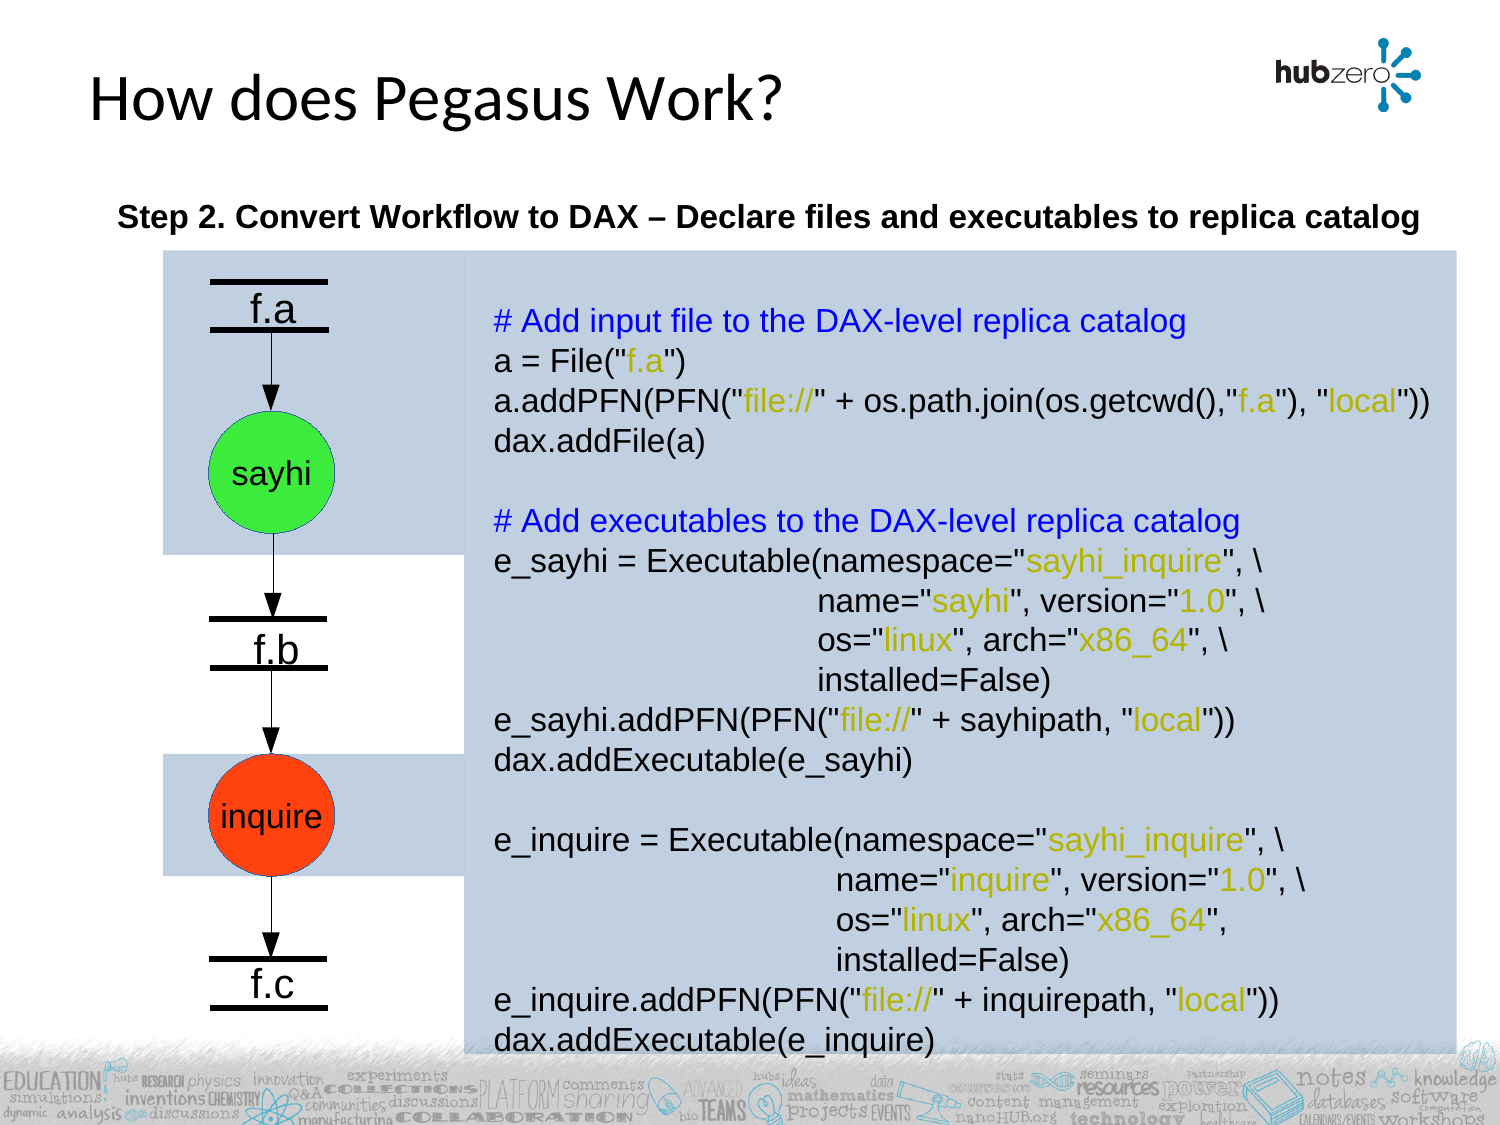

# How does Pegasus Work?
Step 2. Convert Workflow to DAX – Declare files and executables to replica catalog
f.a
# Add input file to the DAX-level replica catalog
a = File("f.a")
a.addPFN(PFN("file://" + os.path.join(os.getcwd(),"f.a"), "local"))
dax.addFile(a)
# Add executables to the DAX-level replica catalog
e_sayhi = Executable(namespace="sayhi_inquire", \
 name="sayhi", version="1.0", \
 os="linux", arch="x86_64", \
 installed=False)
e_sayhi.addPFN(PFN("file://" + sayhipath, "local"))
dax.addExecutable(e_sayhi)
e_inquire = Executable(namespace="sayhi_inquire", \
 name="inquire", version="1.0", \
 os="linux", arch="x86_64",
 installed=False)
e_inquire.addPFN(PFN("file://" + inquirepath, "local"))
dax.addExecutable(e_inquire)
sayhi
f.b
inquire
f.c